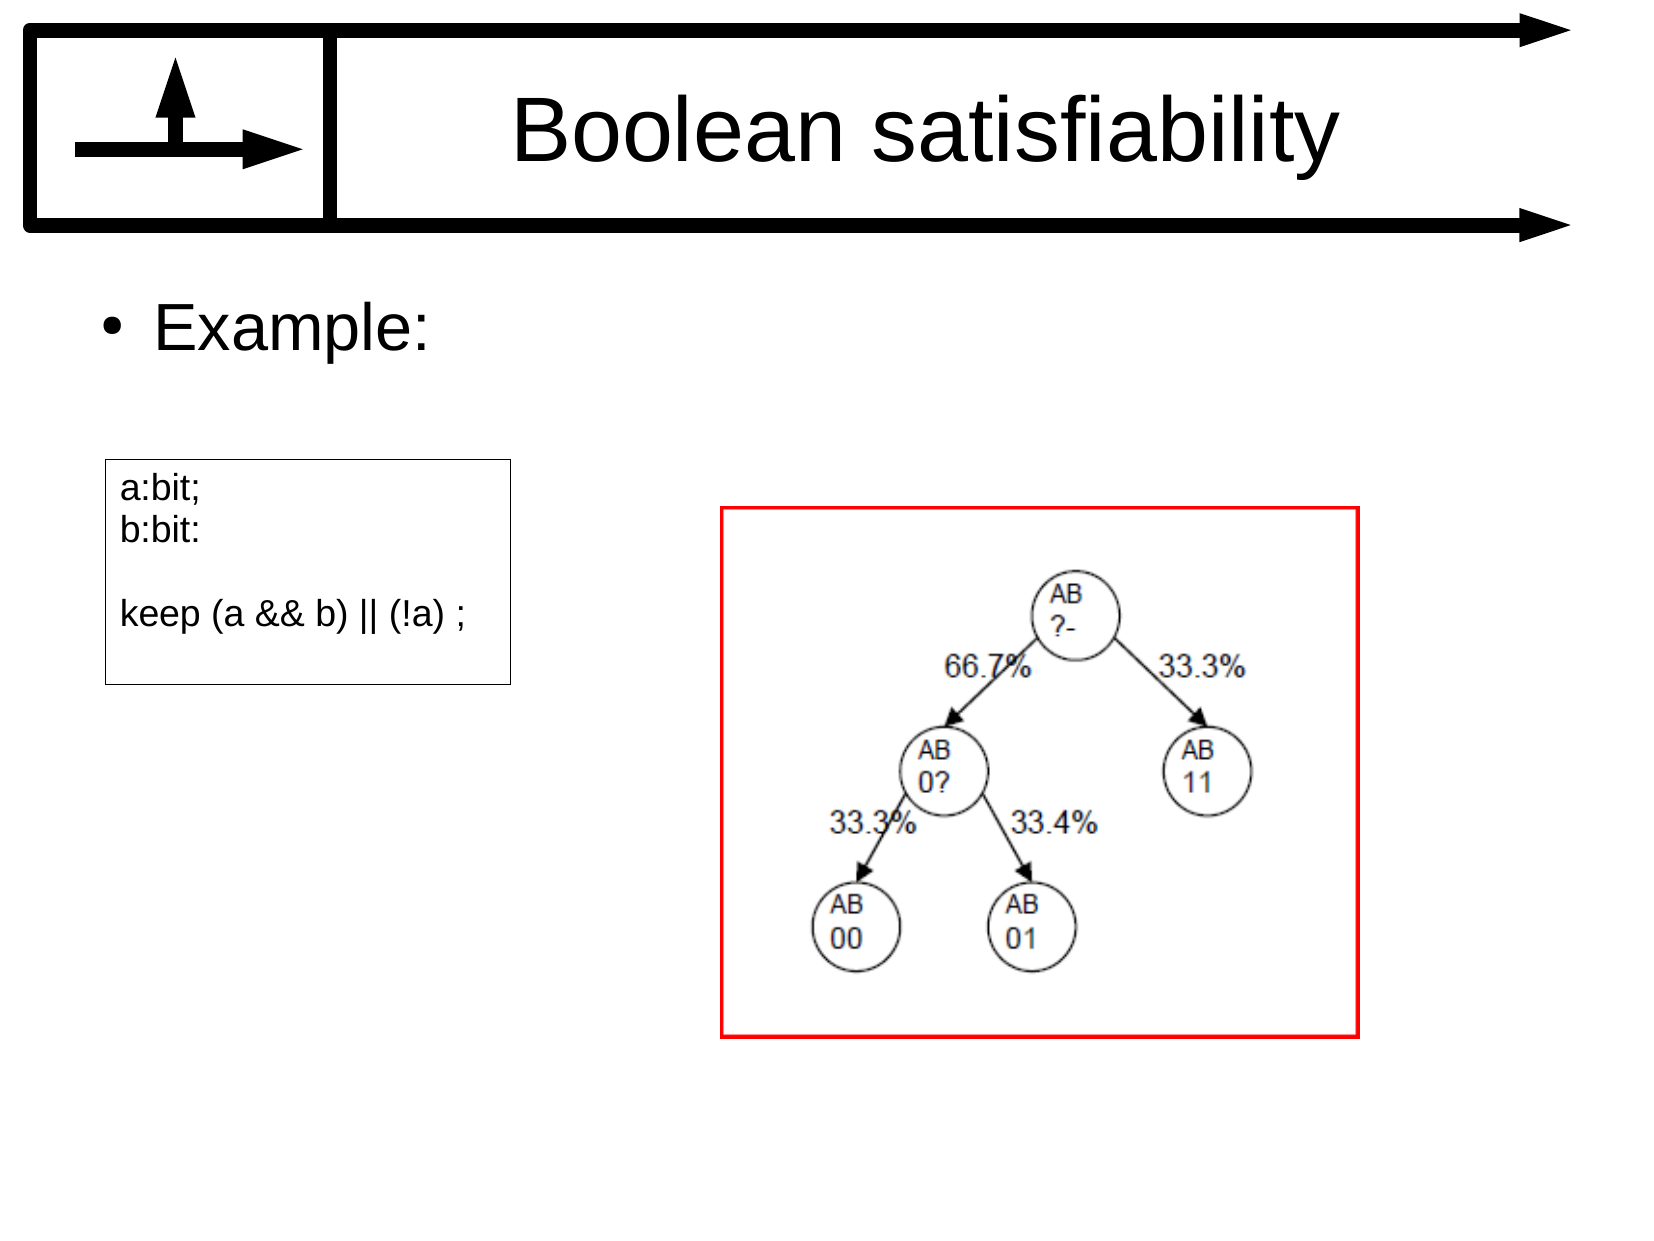

# Boolean satisfiability
Example:
a:bit;
b:bit:
keep (a && b) || (!a) ;